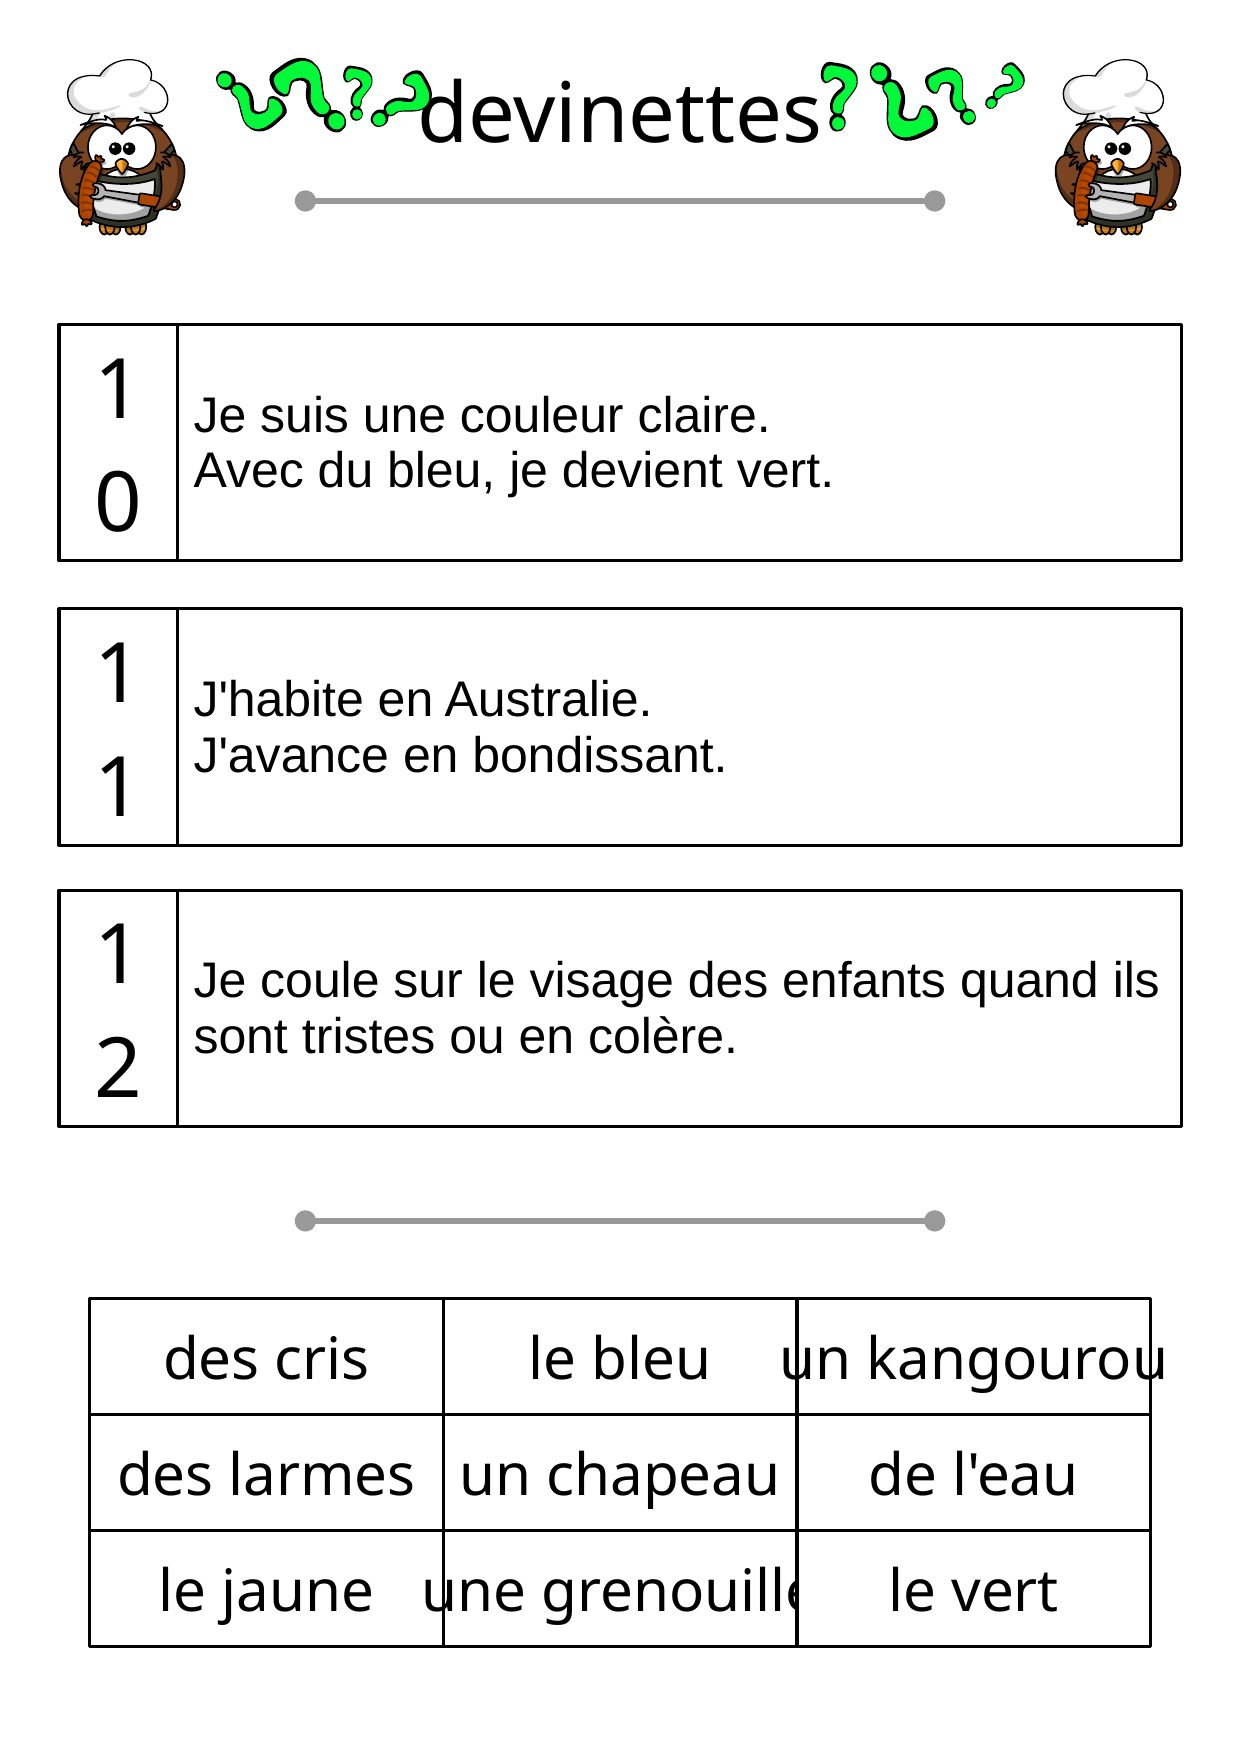

devinettes
10
Je suis une couleur claire.
Avec du bleu, je devient vert.
11
J'habite en Australie.
J'avance en bondissant.
12
Je coule sur le visage des enfants quand ils sont tristes ou en colère.
des cris
le bleu
un kangourou
des larmes
un chapeau
de l'eau
le jaune
une grenouille
le vert